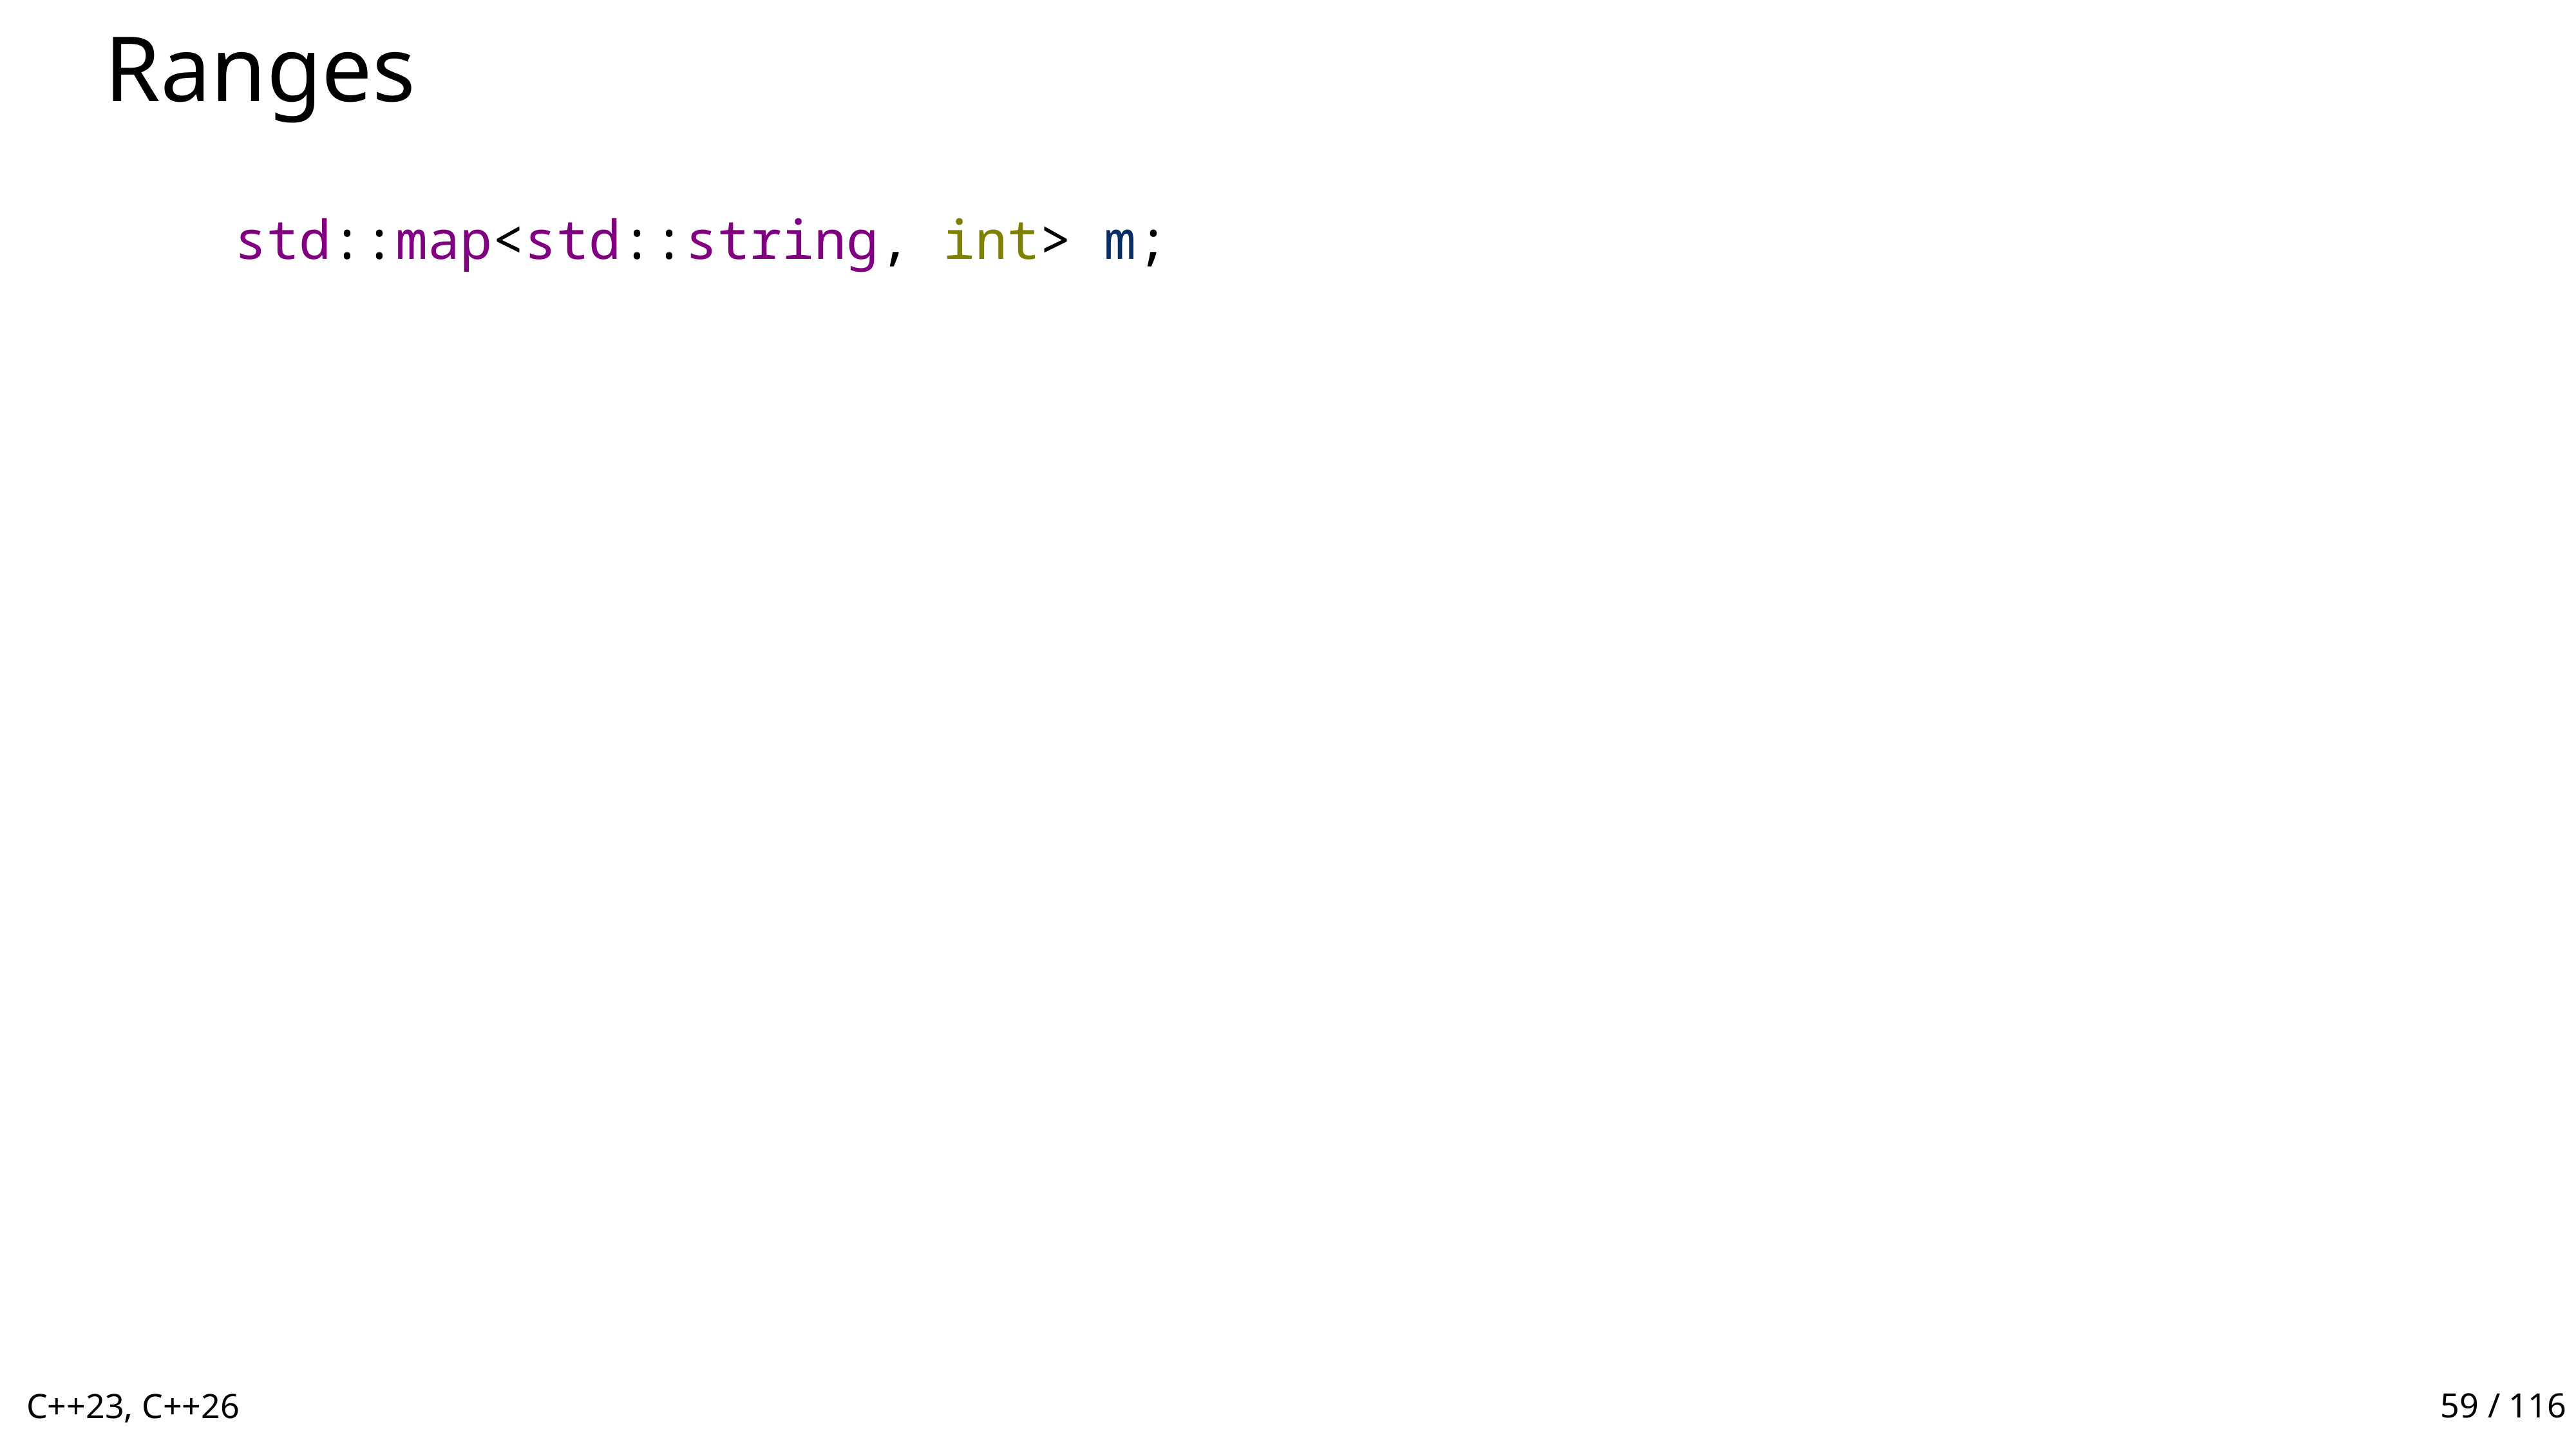

Ranges
# std::map<std::string, int> m;
C++23, C++26